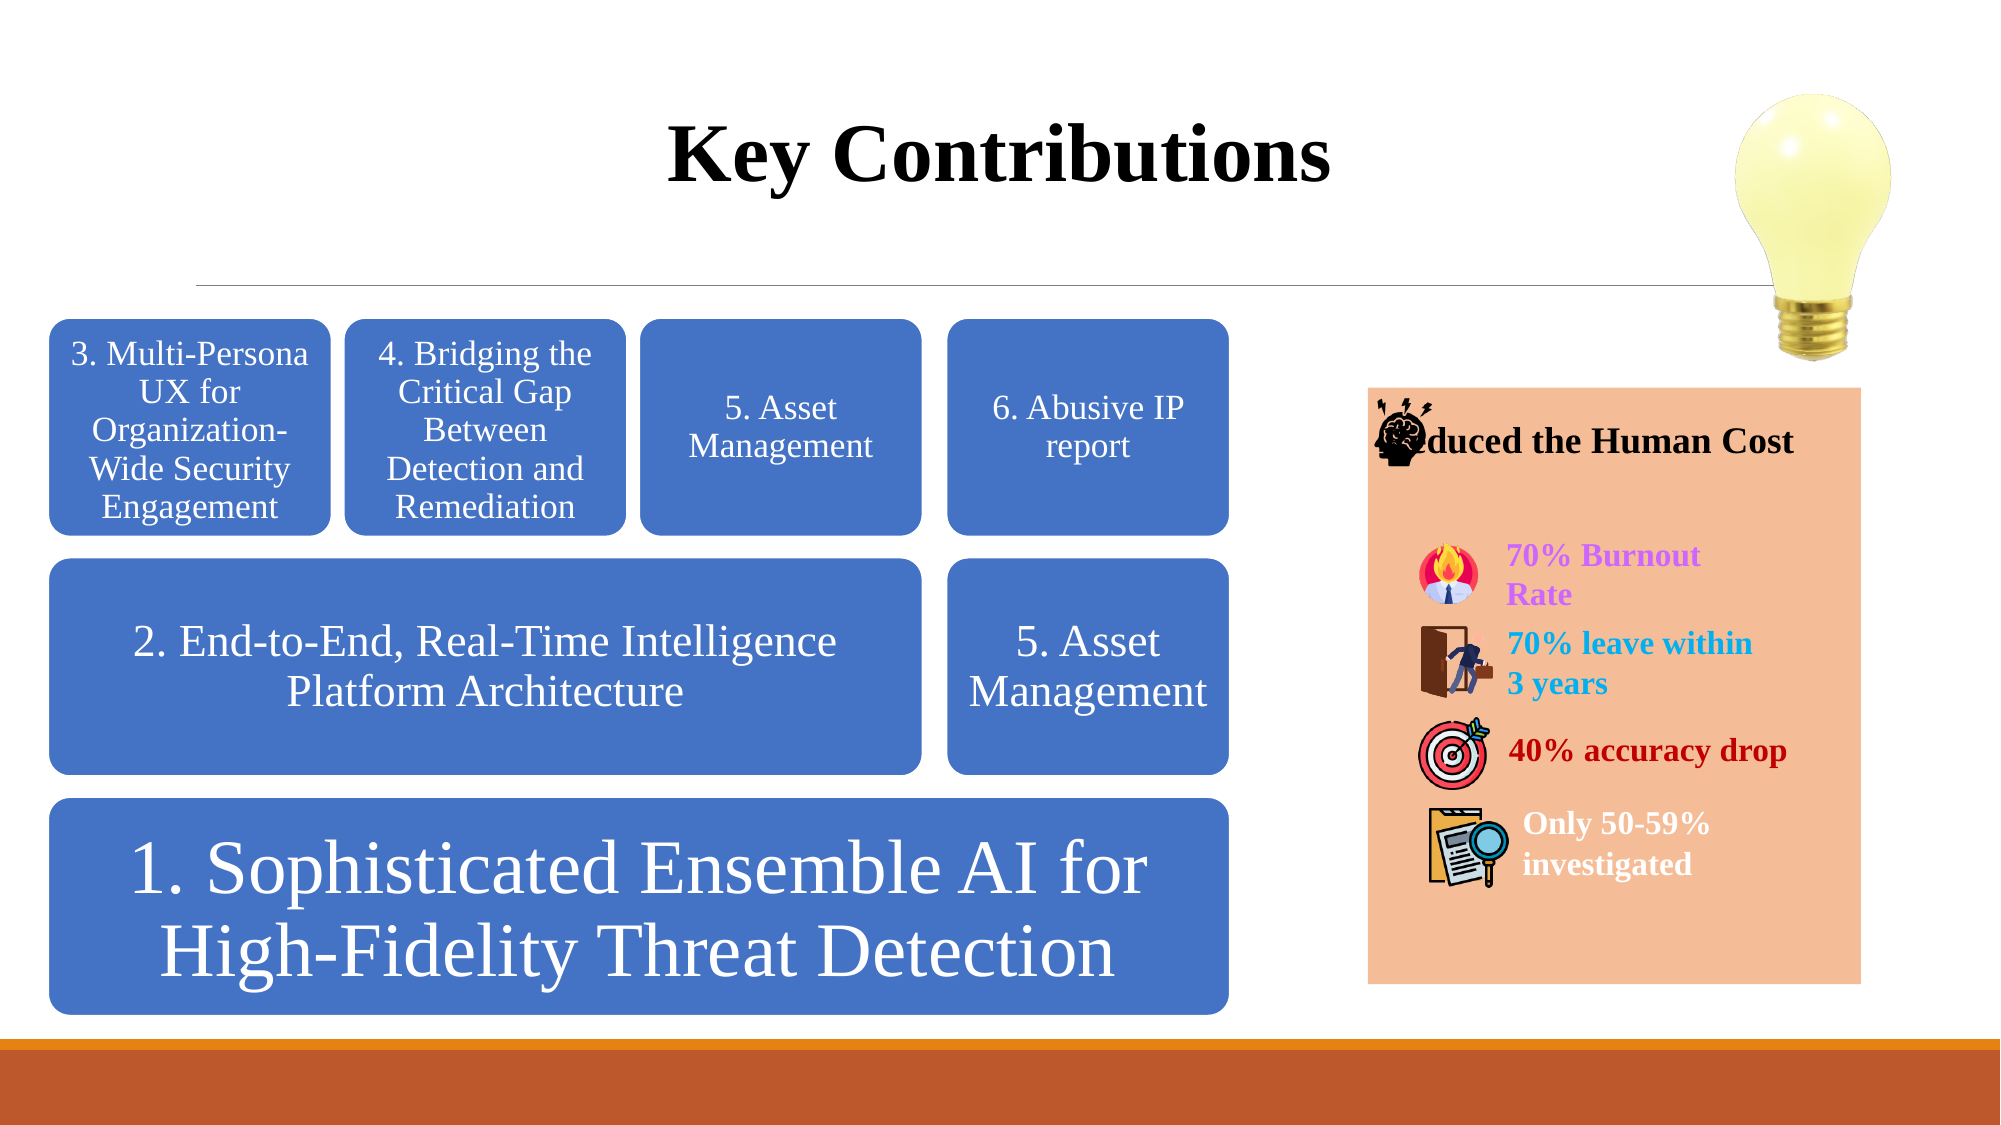

Key Contributions
3. Multi-Persona UX for Organization-Wide Security Engagement
4. Bridging the Critical Gap Between Detection and Remediation
5. Asset Management
6. Abusive IP report
2. End-to-End, Real-Time Intelligence Platform Architecture
5. Asset Management
1. Sophisticated Ensemble AI for High-Fidelity Threat Detection
Reduced the Human Cost
70% Burnout Rate
70% leave within 3 years
40% accuracy drop
Only 50-59% investigated